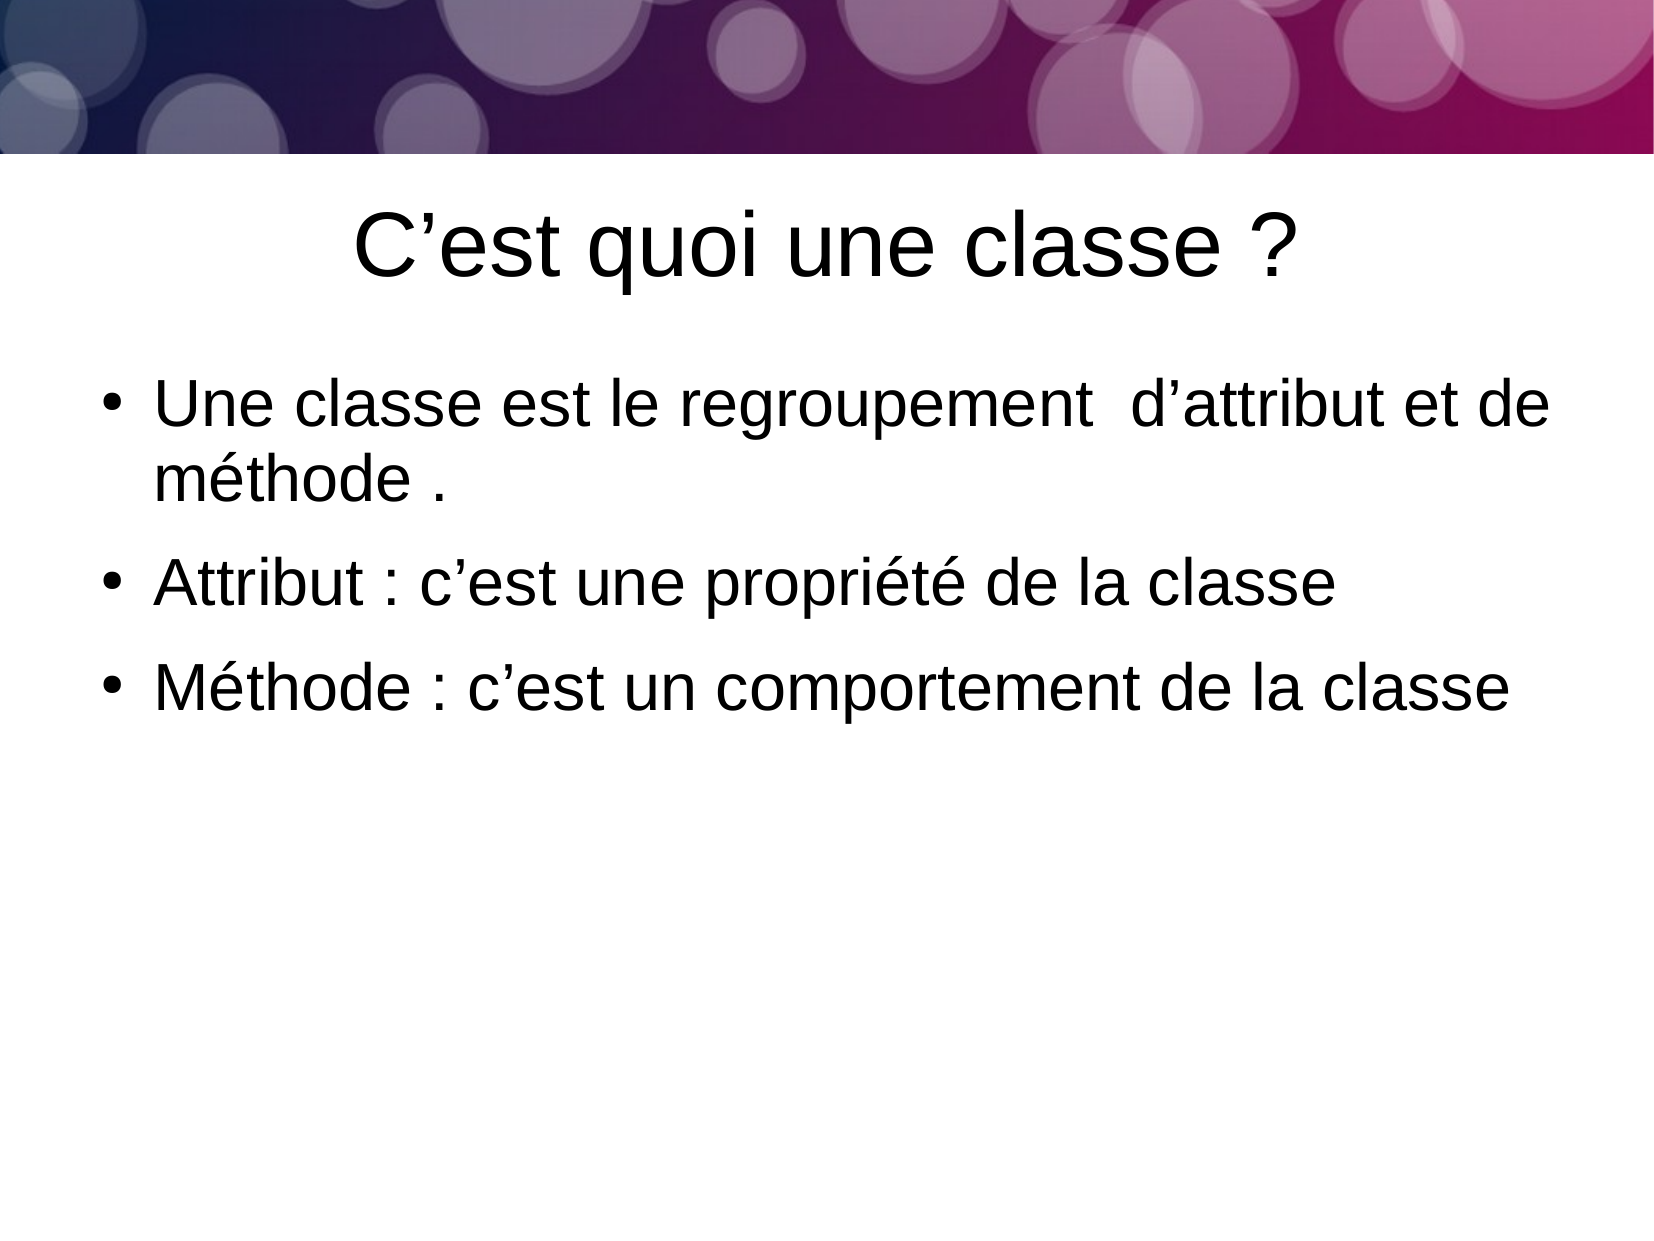

# C’est quoi une classe ?
Une classe est le regroupement d’attribut et de méthode .
Attribut : c’est une propriété de la classe
Méthode : c’est un comportement de la classe